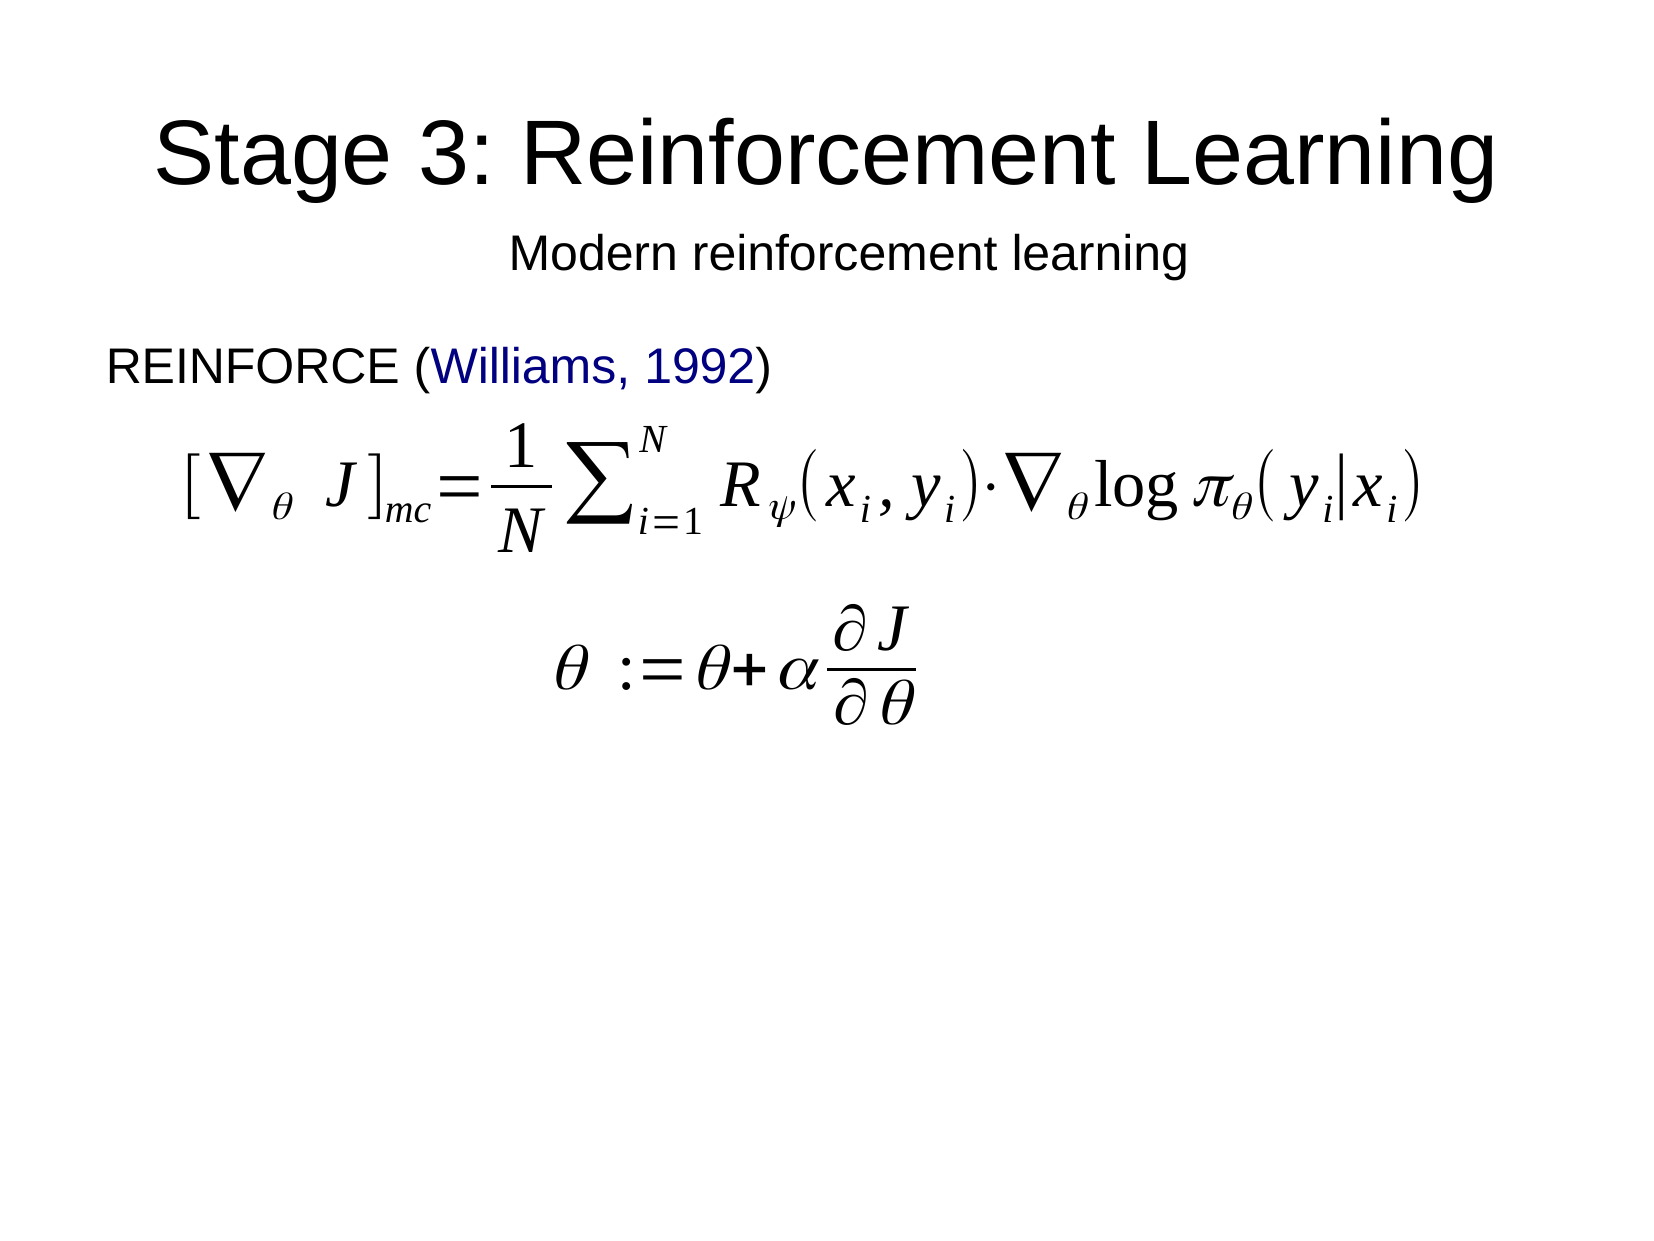

# Stage 3: Reinforcement Learning
Modern reinforcement learning
REINFORCE (Williams, 1992)